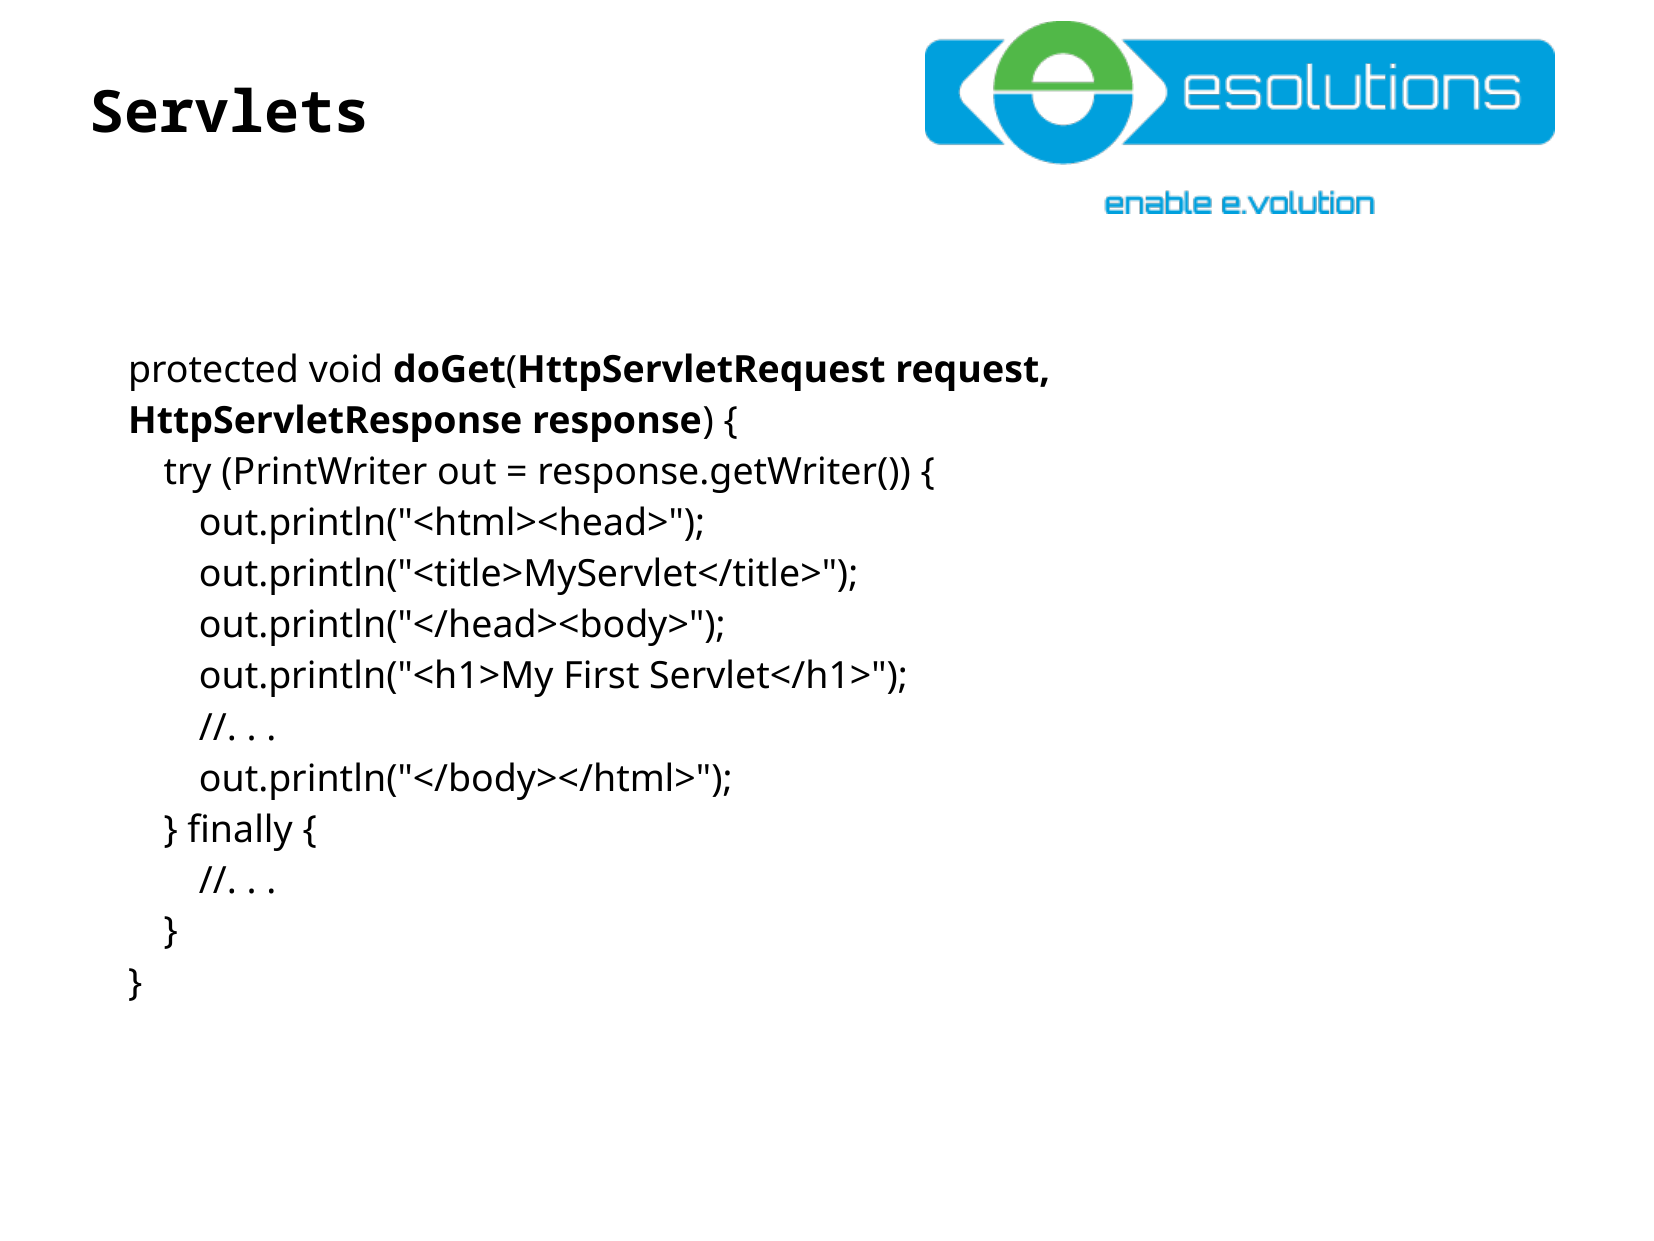

#
Servlets
protected void doGet(HttpServletRequest request,
HttpServletResponse response) {
try (PrintWriter out = response.getWriter()) {
out.println("<html><head>");
out.println("<title>MyServlet</title>");
out.println("</head><body>");
out.println("<h1>My First Servlet</h1>");
//. . .
out.println("</body></html>");
} finally {
//. . .
}
}